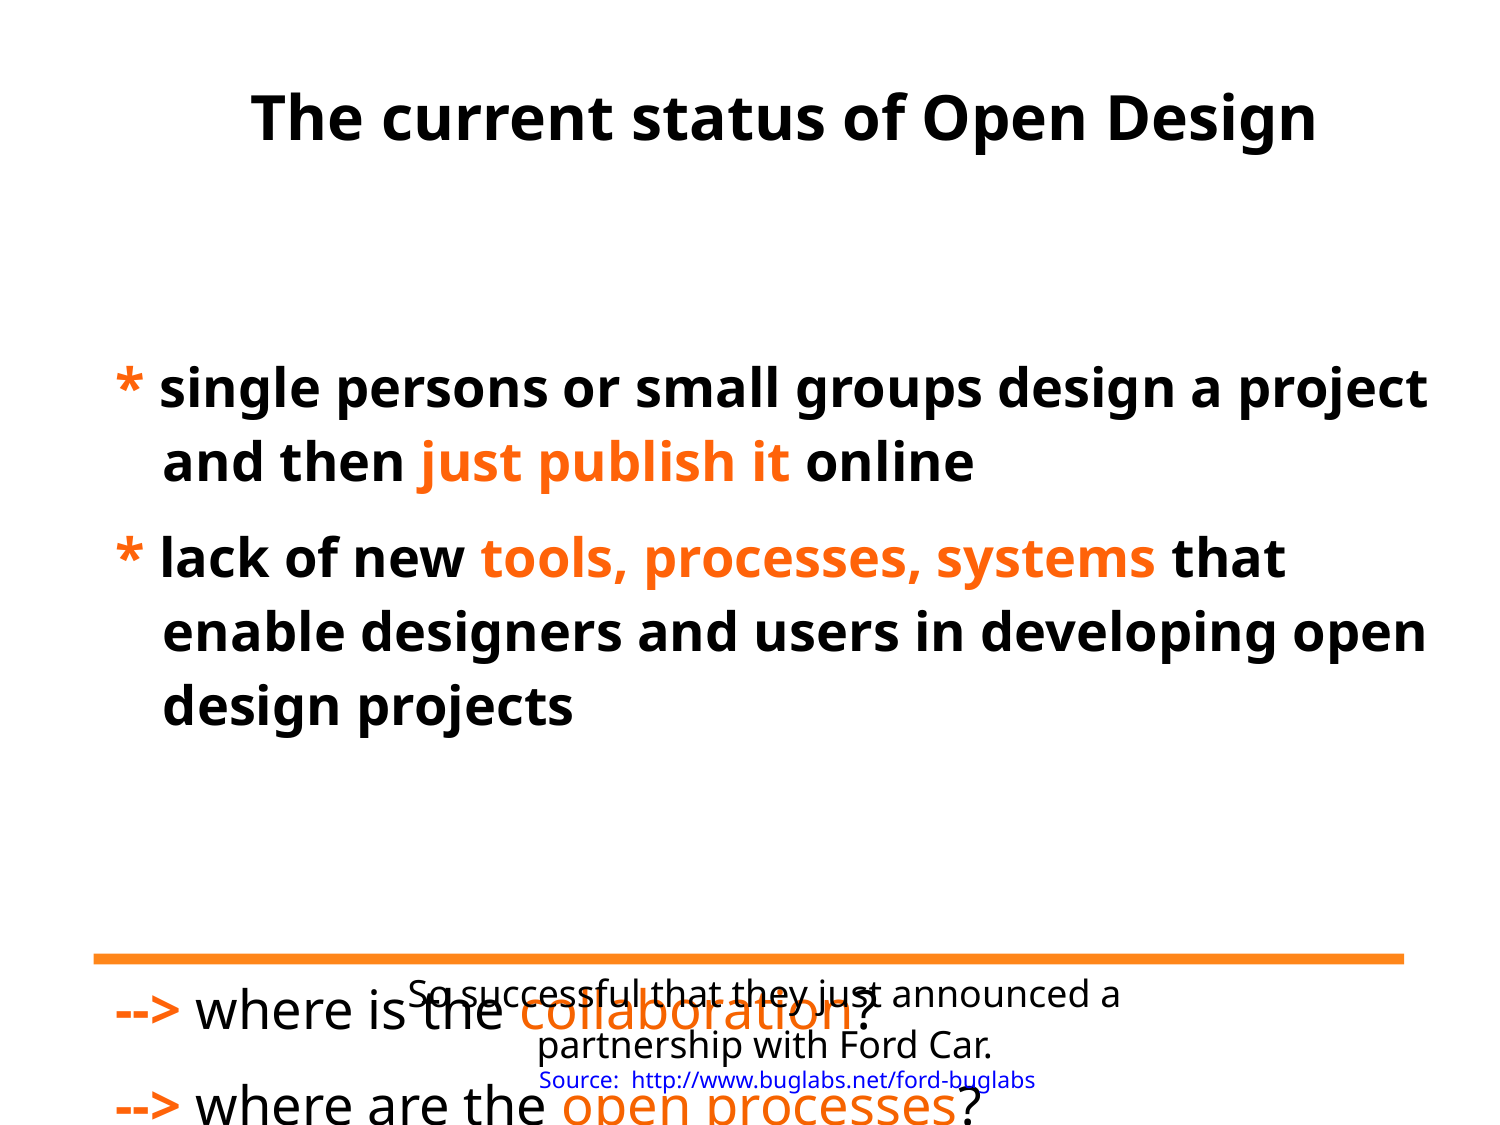

# The current status of Open Design
* single persons or small groups design a project and then just publish it online
* lack of new tools, processes, systems that enable designers and users in developing open design projects
--> where is the collaboration?
--> where are the open processes?
--> where are the communities?
So successful that they just announced a partnership with Ford Car.
Source: http://www.buglabs.net/ford-buglabs